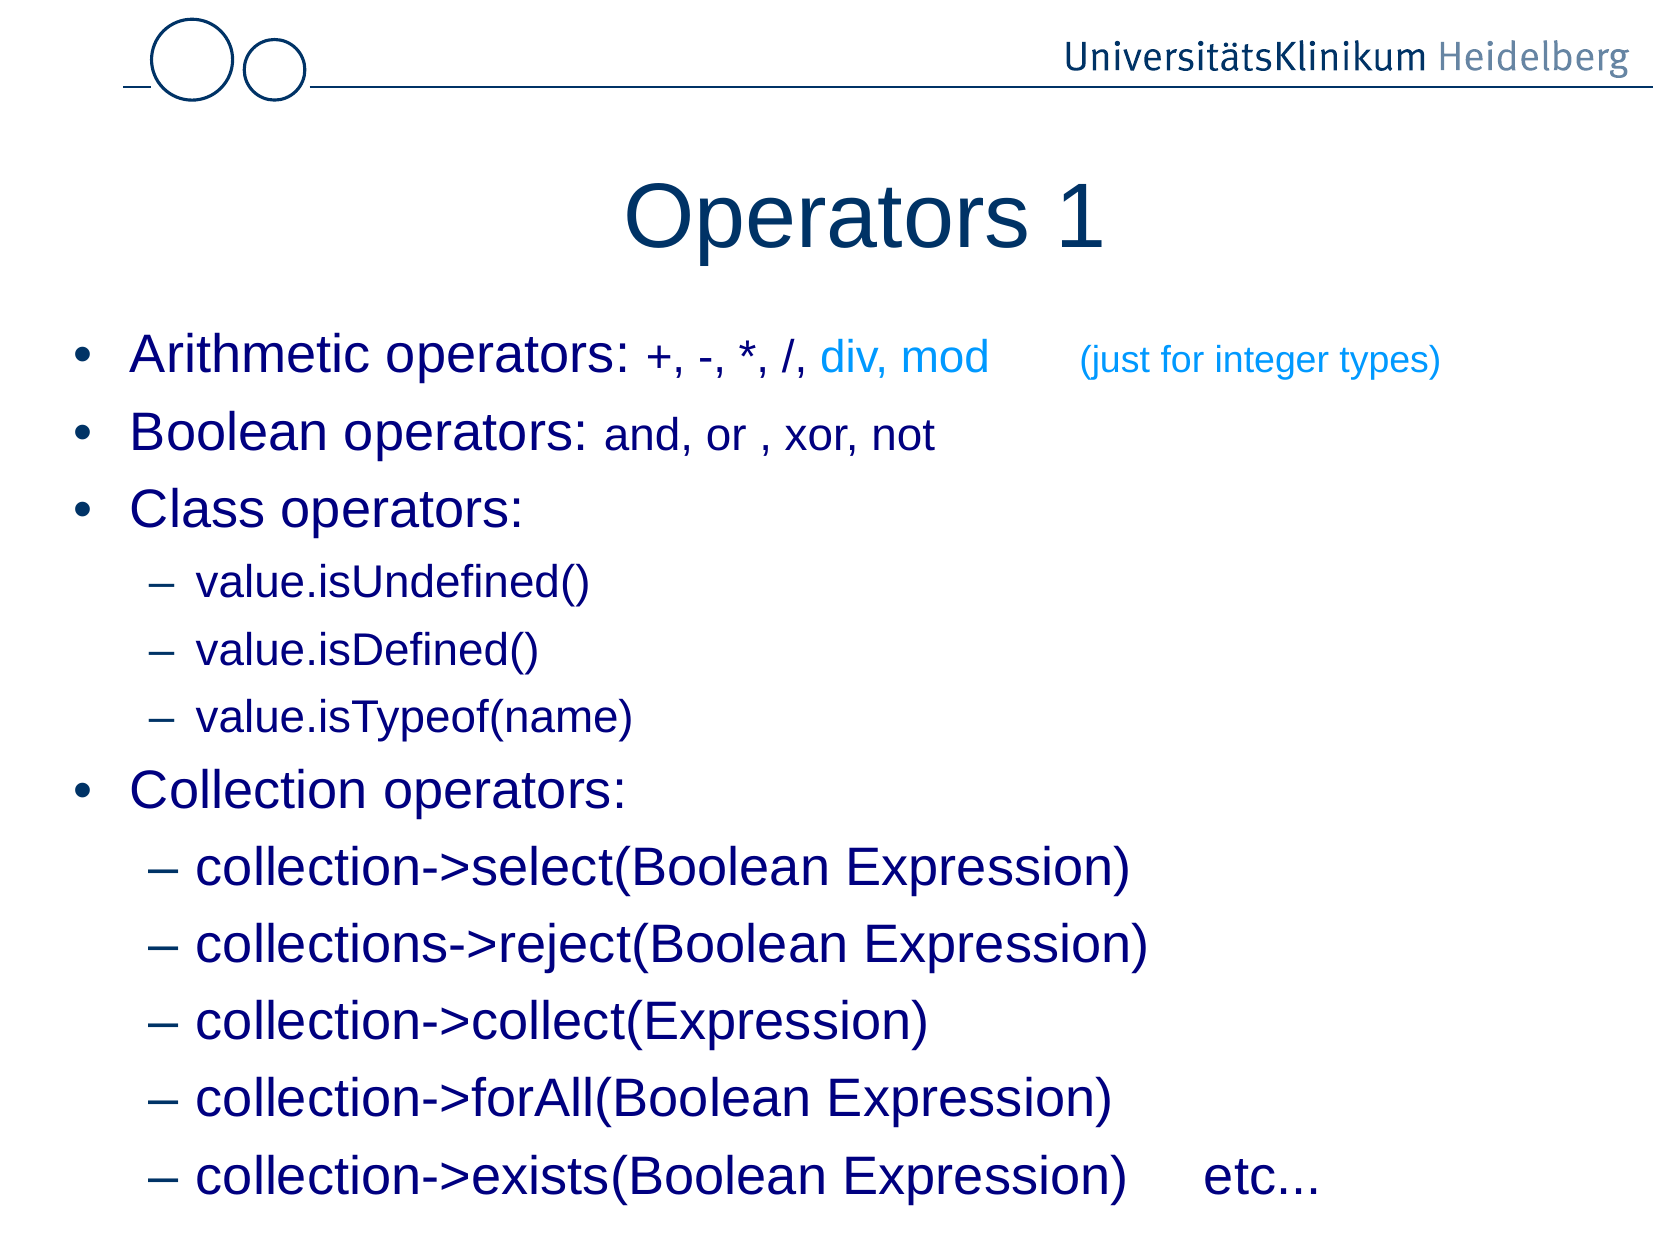

# Operators 1
Arithmetic operators: +, -, *, /, div, mod (just for integer types)
Boolean operators: and, or , xor, not
Class operators:
value.isUndefined()
value.isDefined()
value.isTypeof(name)
Collection operators:
collection->select(Boolean Expression)
collections->reject(Boolean Expression)
collection->collect(Expression)
collection->forAll(Boolean Expression)
collection->exists(Boolean Expression) etc...